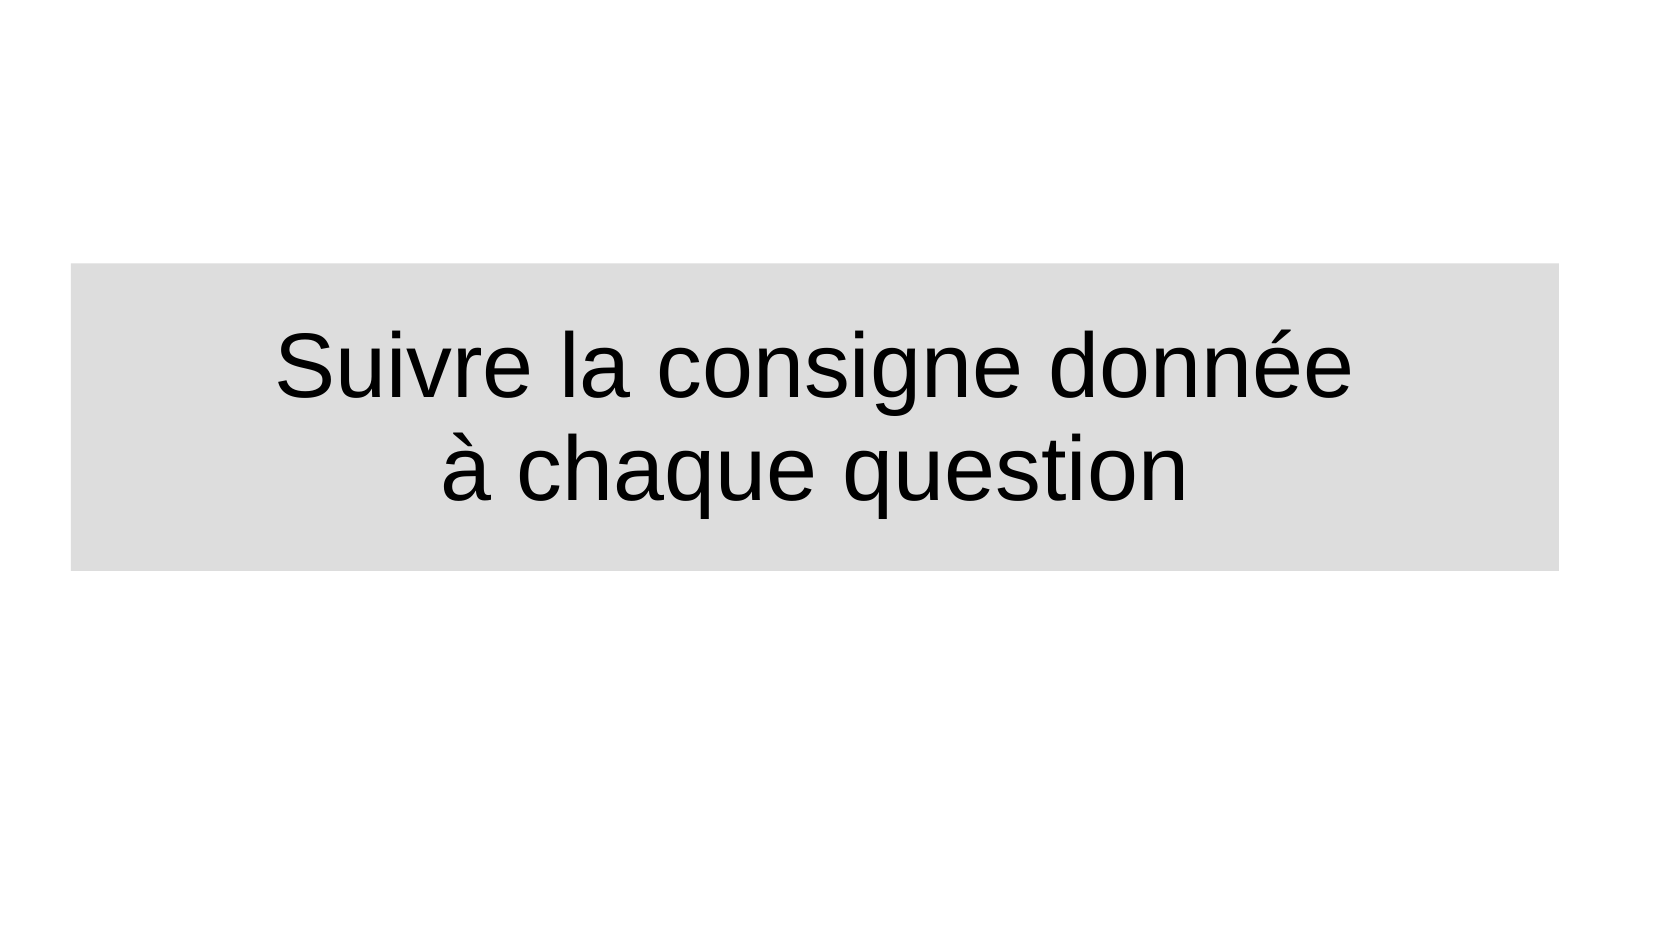

# Suivre la consigne donnée à chaque question